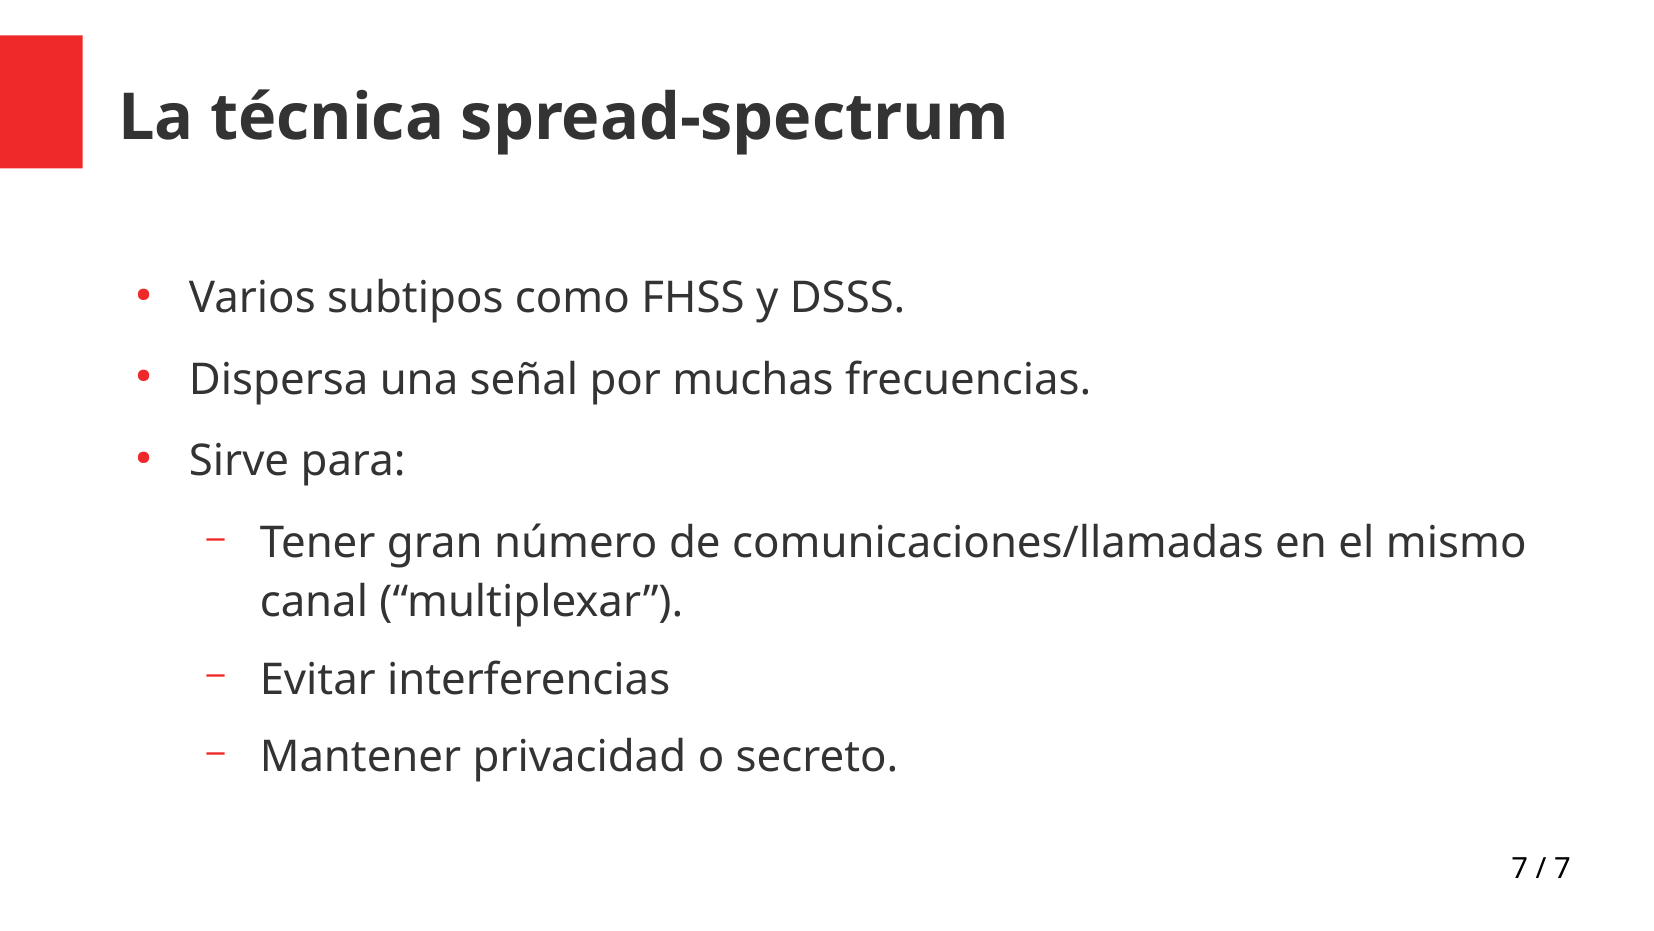

# La técnica spread-spectrum
Varios subtipos como FHSS y DSSS.
Dispersa una señal por muchas frecuencias.
Sirve para:
Tener gran número de comunicaciones/llamadas en el mismo canal (“multiplexar”).
Evitar interferencias
Mantener privacidad o secreto.
7